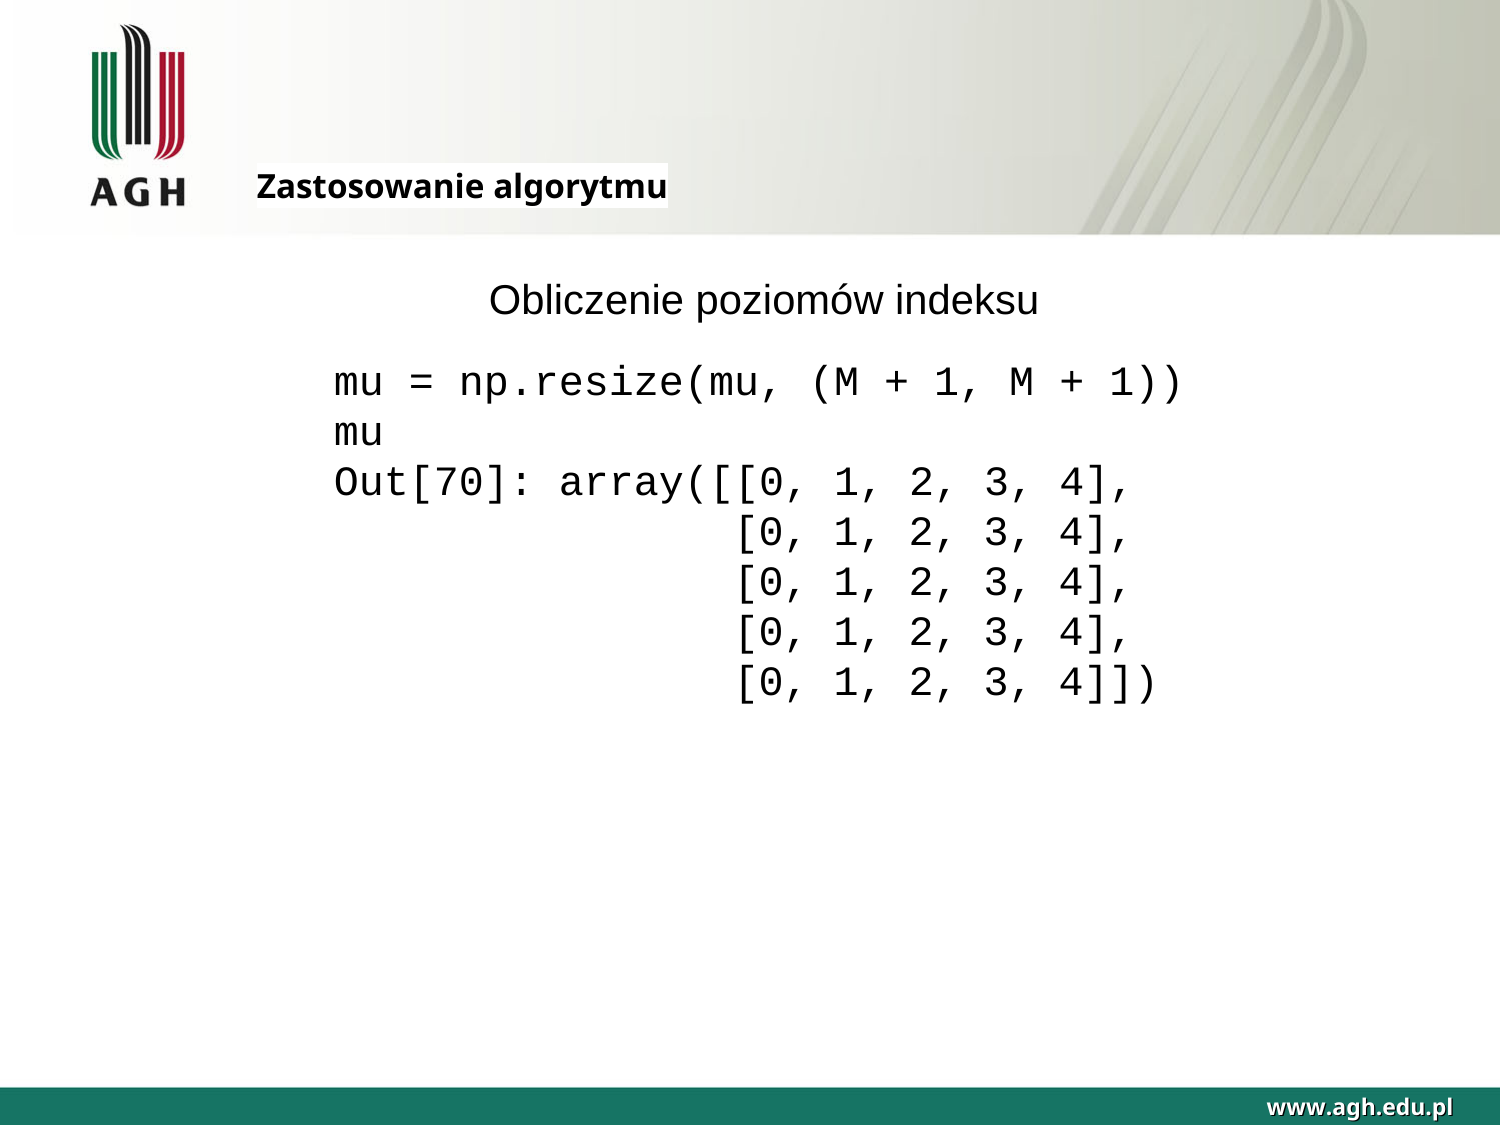

# Zastosowanie algorytmu
Obliczenie poziomów indeksu
mu = np.resize(mu, (M + 1, M + 1))
mu
Out[70]: array([[0, 1, 2, 3, 4],
 [0, 1, 2, 3, 4],
 [0, 1, 2, 3, 4],
 [0, 1, 2, 3, 4],
 [0, 1, 2, 3, 4]])
www.agh.edu.pl